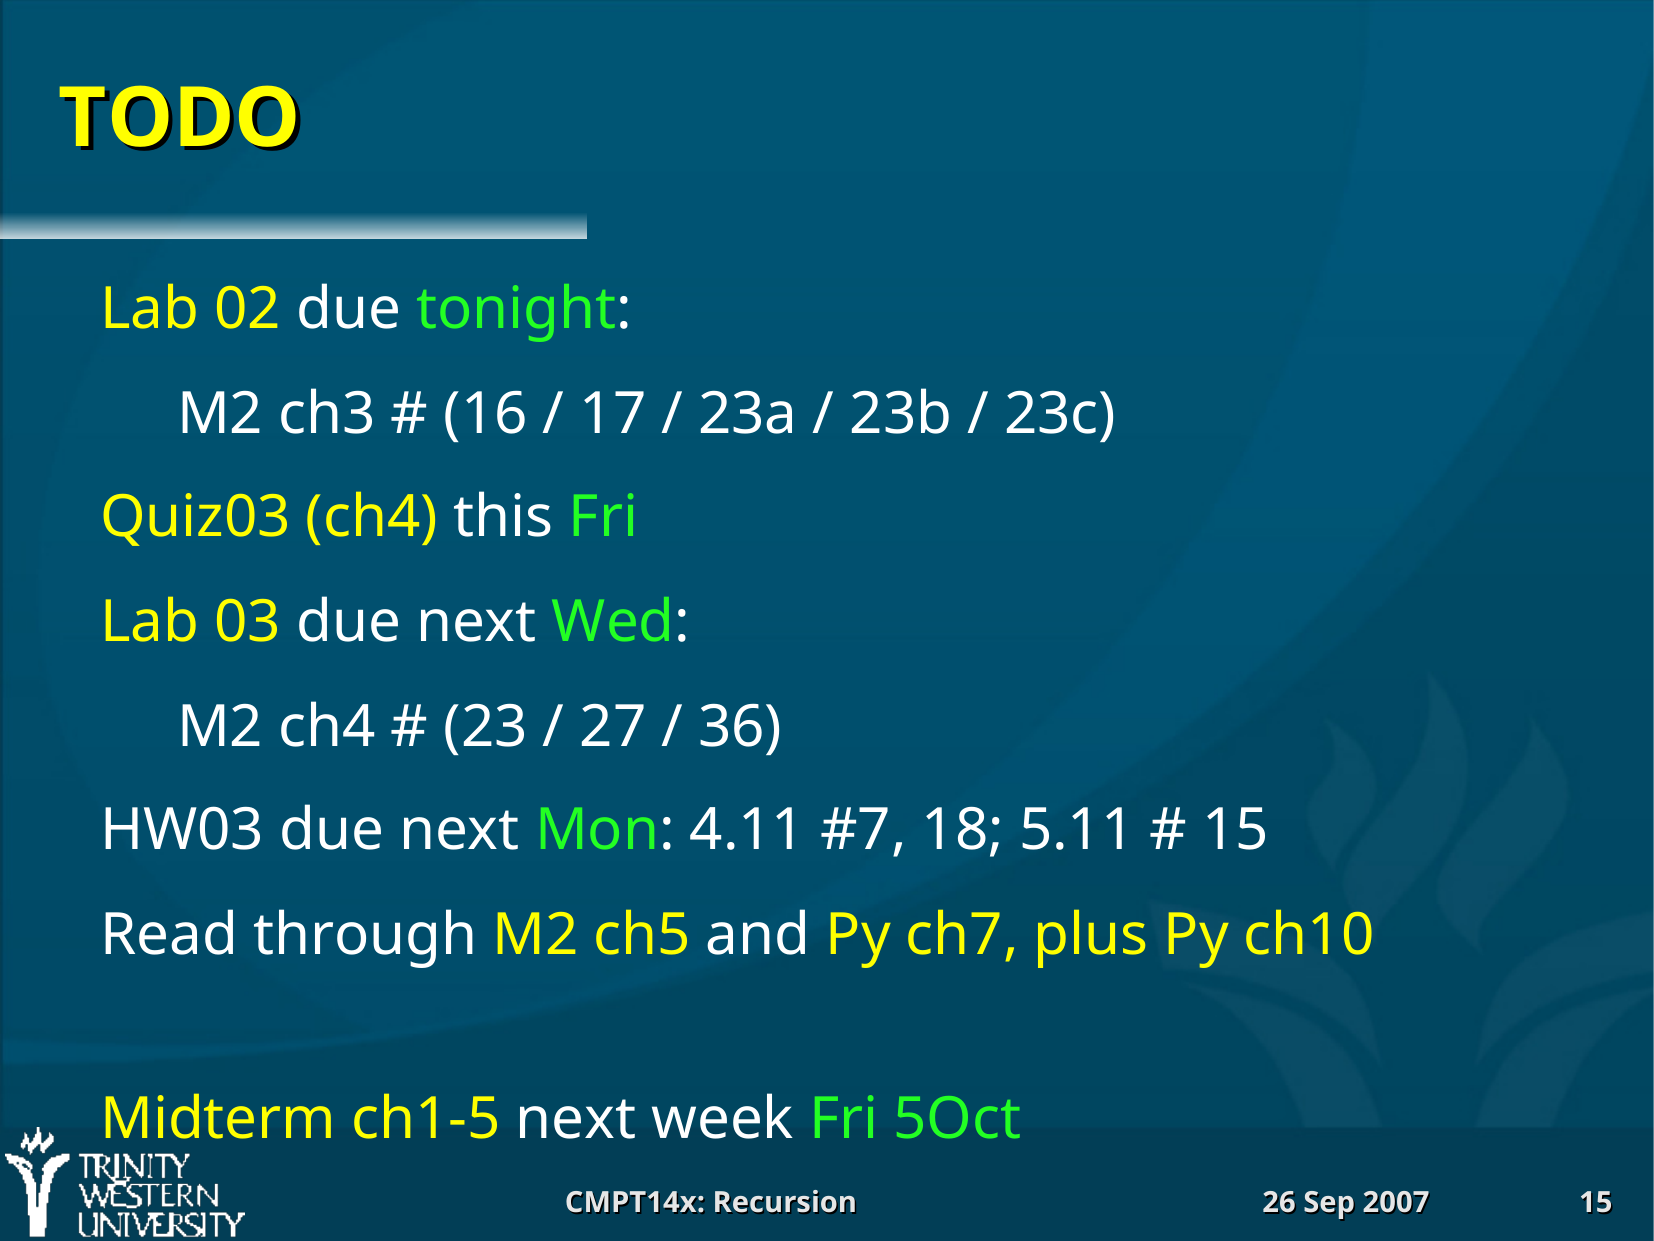

# TODO
Lab 02 due tonight:
M2 ch3 # (16 / 17 / 23a / 23b / 23c)
Quiz03 (ch4) this Fri
Lab 03 due next Wed:
M2 ch4 # (23 / 27 / 36)
HW03 due next Mon: 4.11 #7, 18; 5.11 # 15
Read through M2 ch5 and Py ch7, plus Py ch10
Midterm ch1-5 next week Fri 5Oct
CMPT14x: Recursion
26 Sep 2007
15